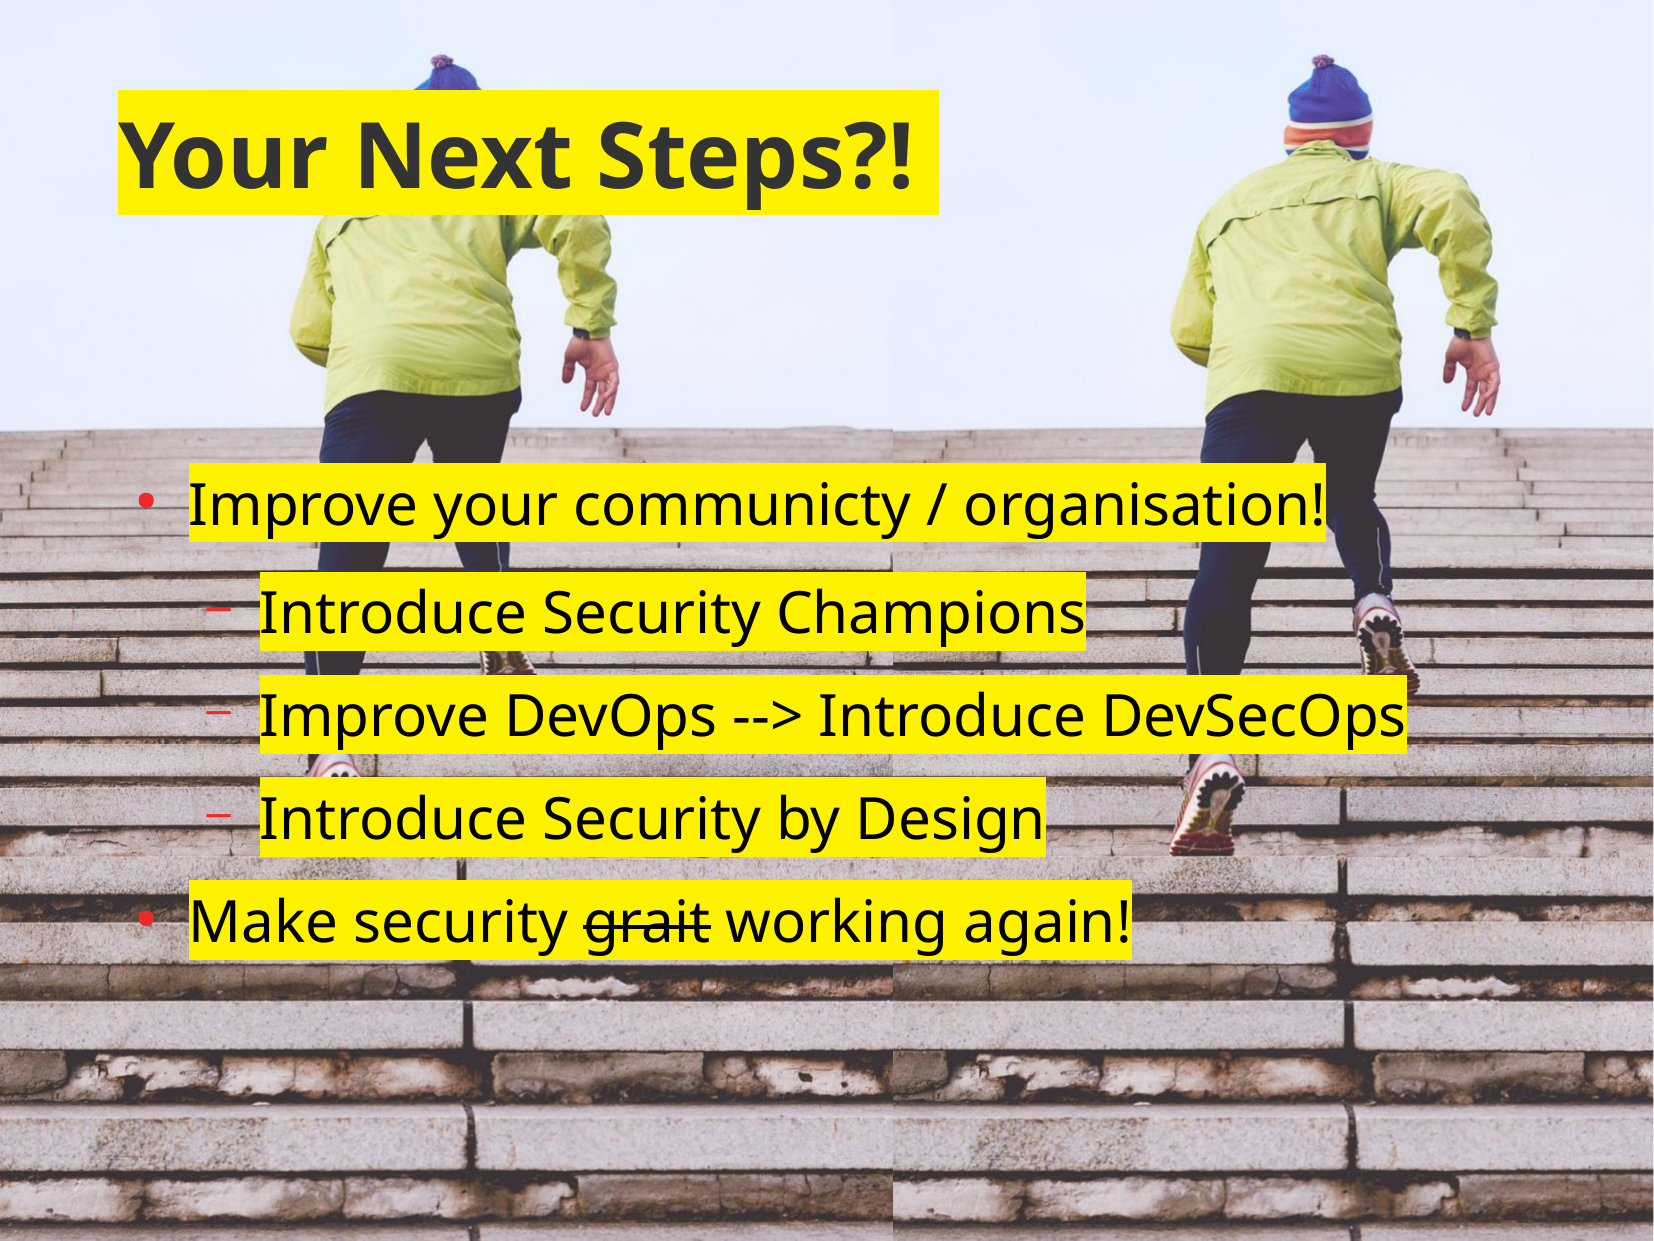

# Your Next Steps?!
Improve your communicty / organisation!
Introduce Security Champions
Improve DevOps --> Introduce DevSecOps
Introduce Security by Design
Make security grait working again!
39